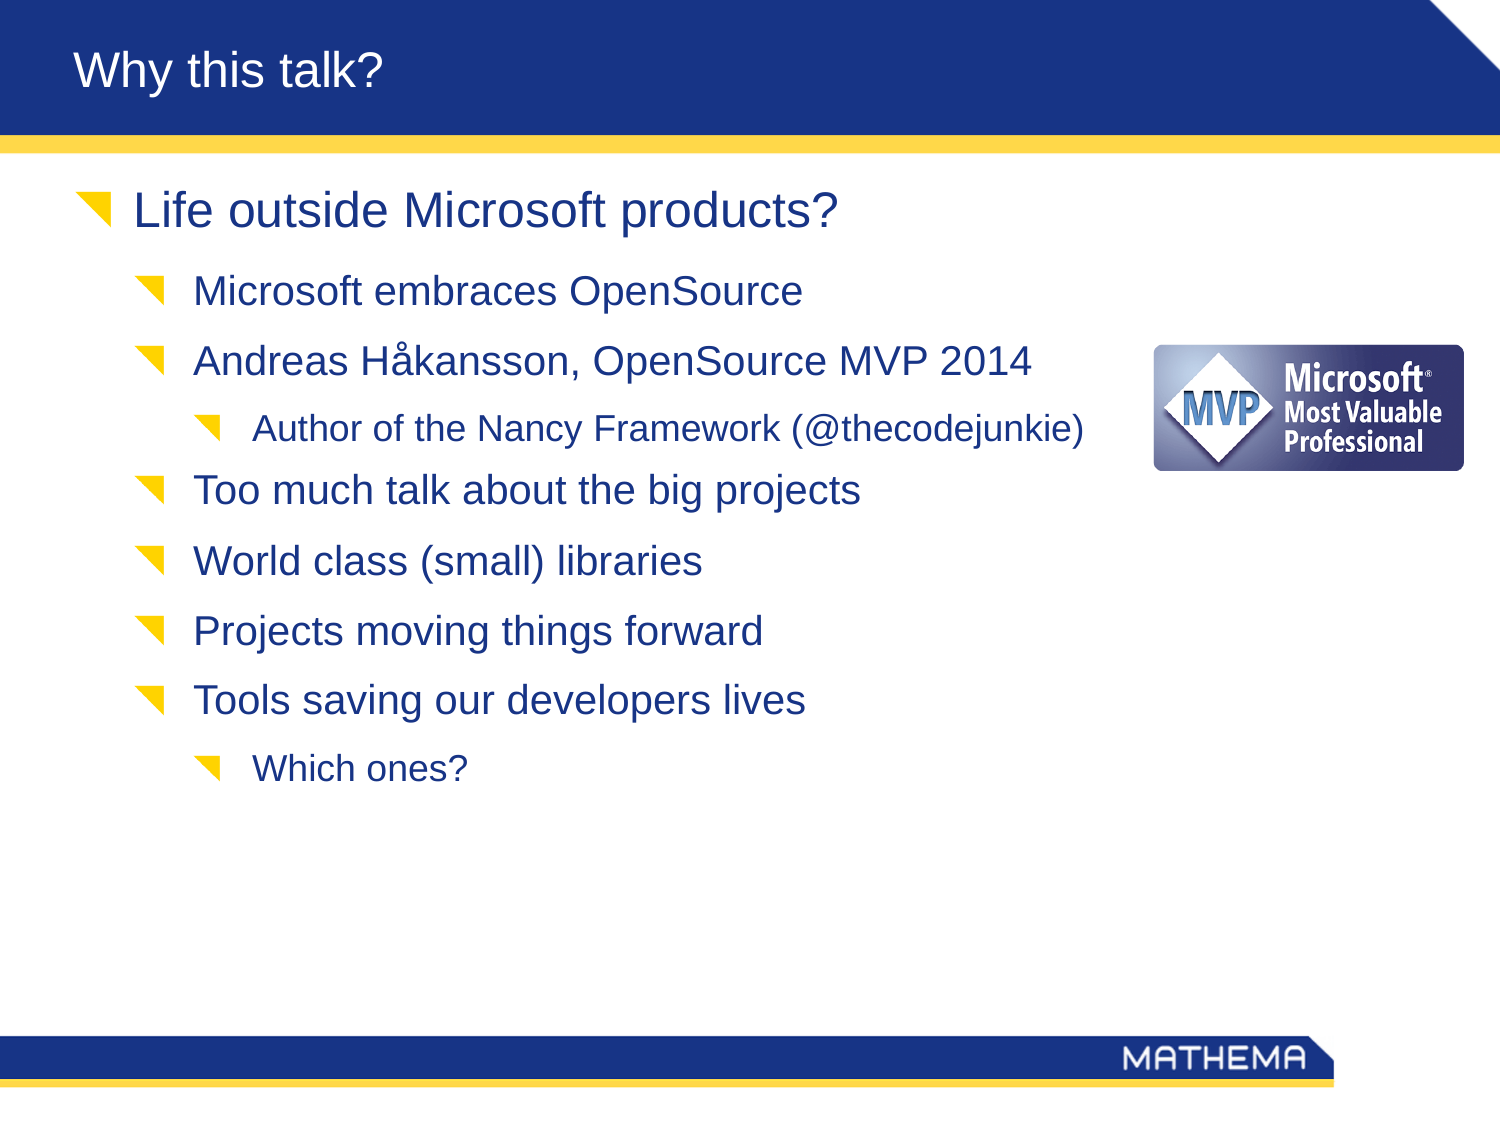

# Why this talk?
Life outside Microsoft products?
Microsoft embraces OpenSource
Andreas Håkansson, OpenSource MVP 2014
Author of the Nancy Framework (@thecodejunkie)
Too much talk about the big projects
World class (small) libraries
Projects moving things forward
Tools saving our developers lives
Which ones?